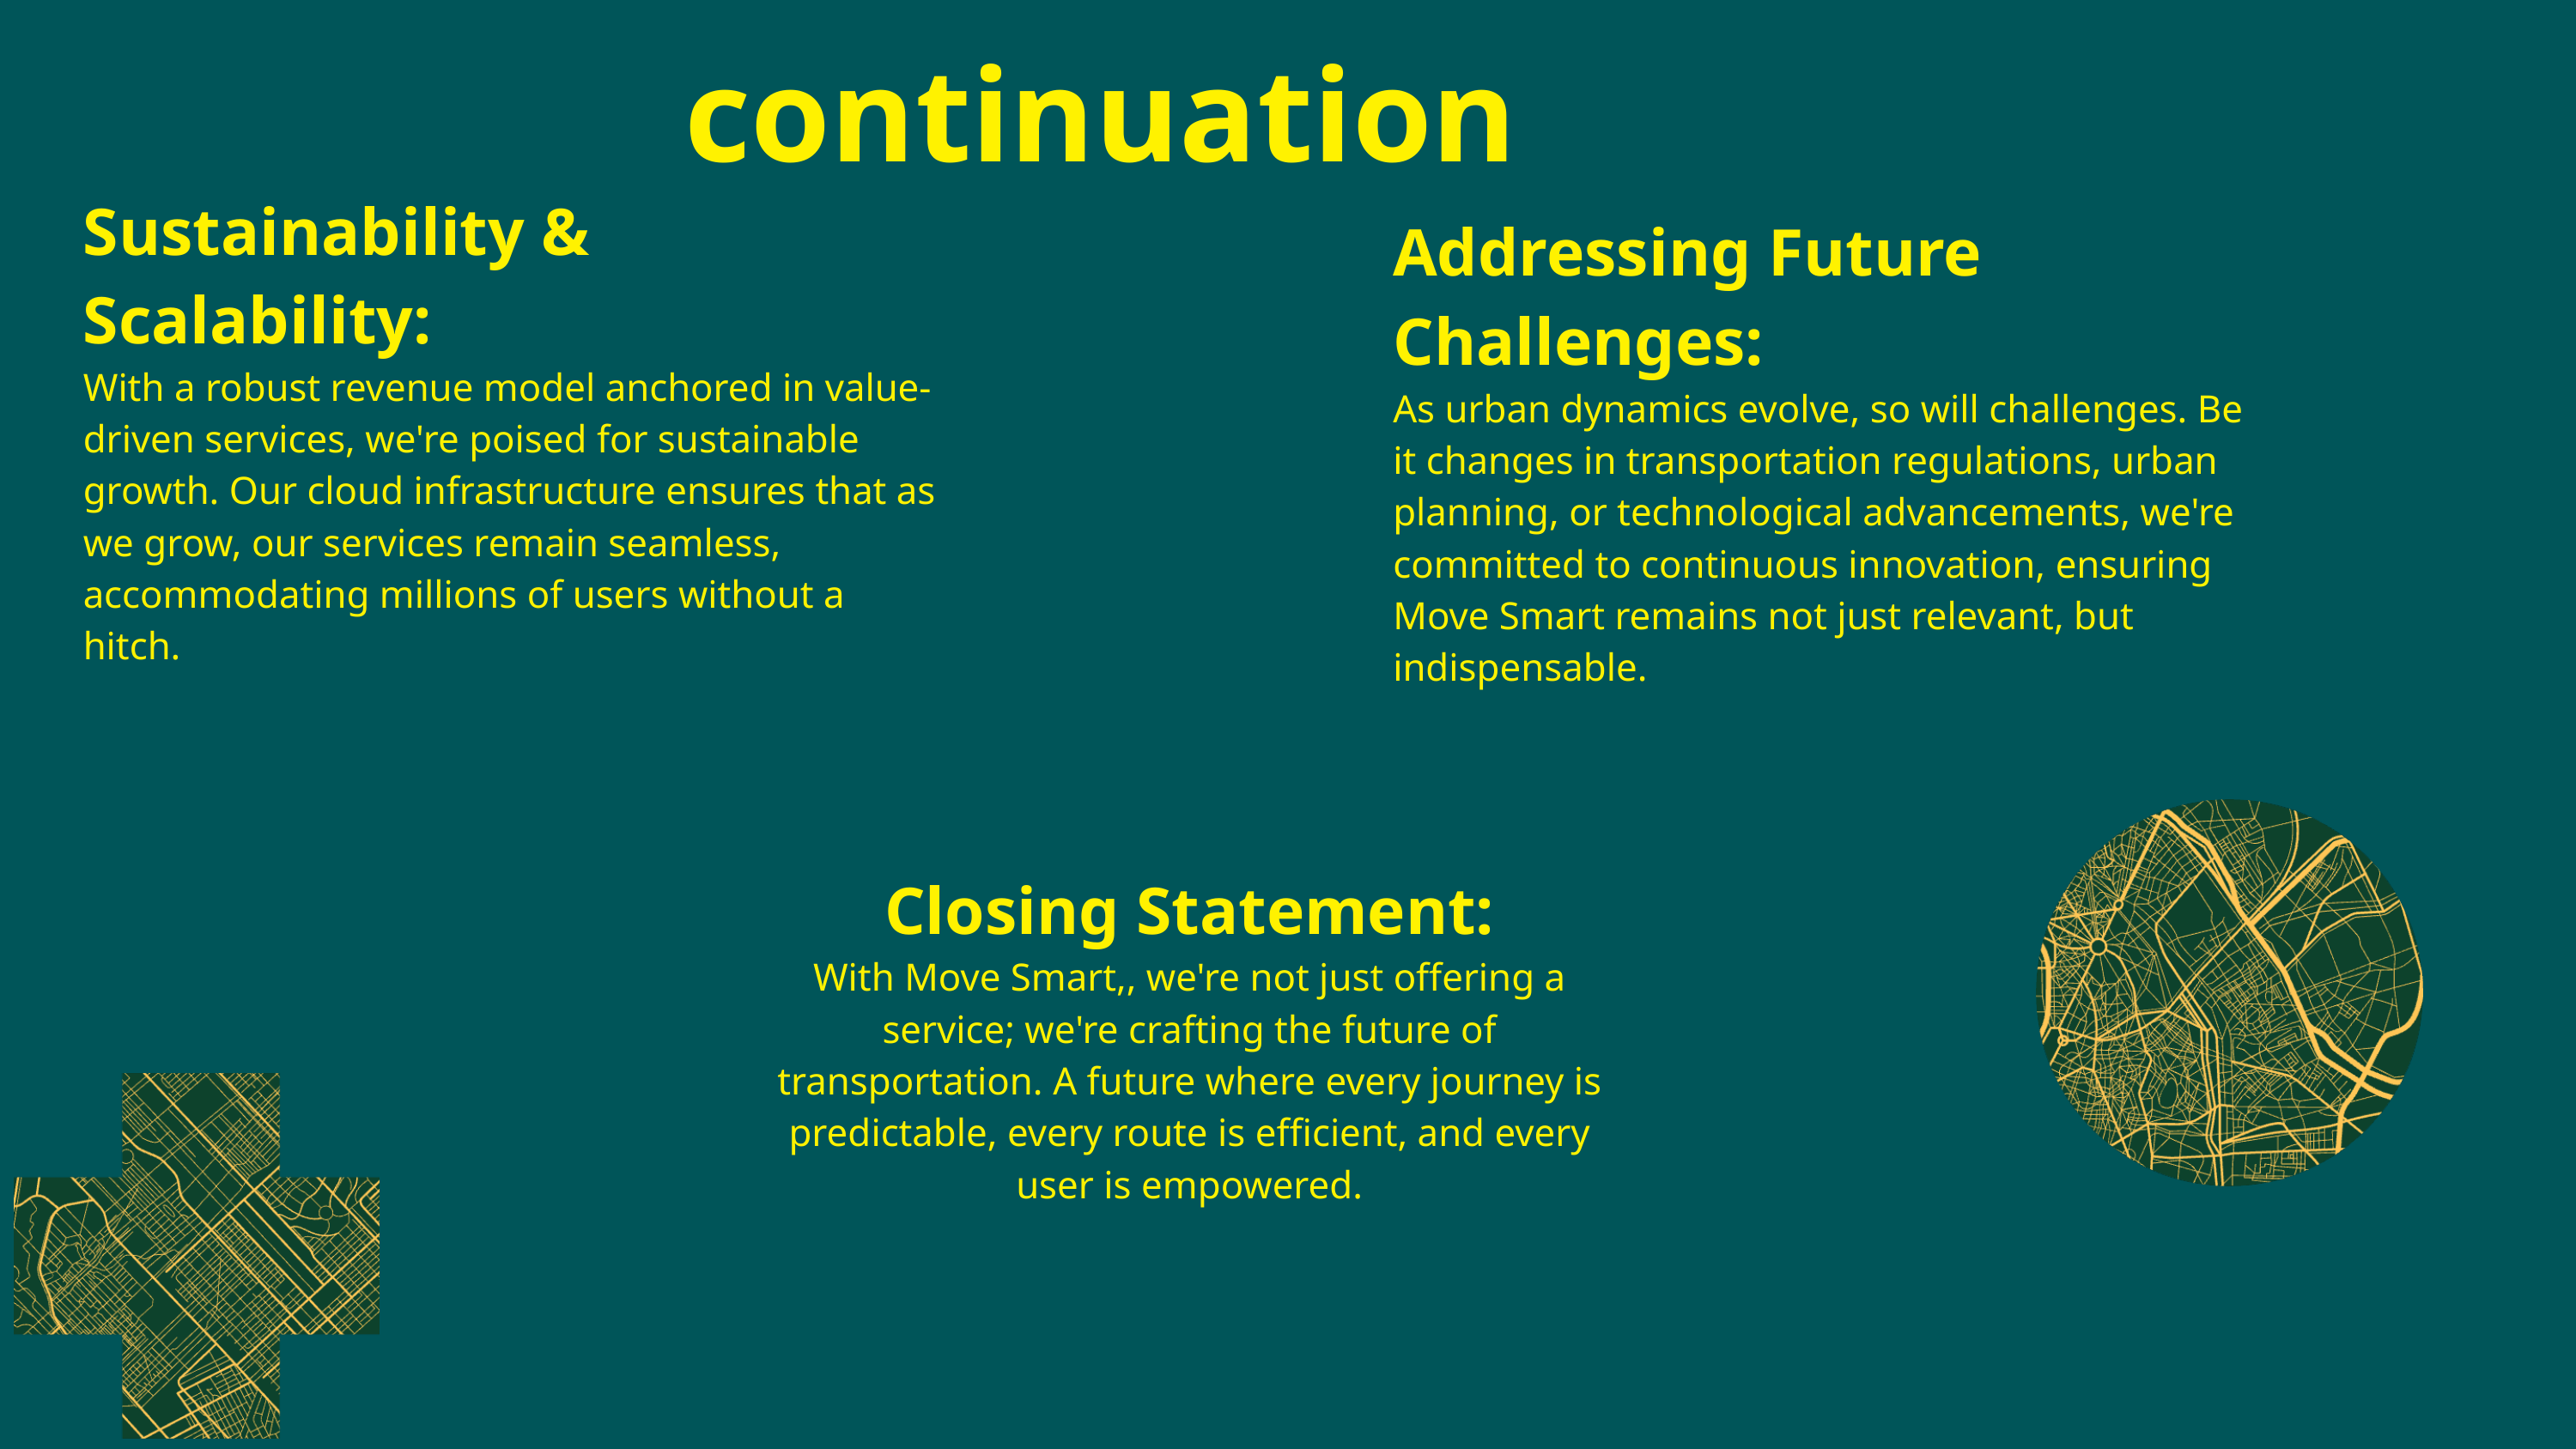

continuation
Sustainability & Scalability:
With a robust revenue model anchored in value-driven services, we're poised for sustainable growth. Our cloud infrastructure ensures that as we grow, our services remain seamless, accommodating millions of users without a hitch.
Addressing Future Challenges:
As urban dynamics evolve, so will challenges. Be it changes in transportation regulations, urban planning, or technological advancements, we're committed to continuous innovation, ensuring Move Smart remains not just relevant, but indispensable.
Closing Statement:
With Move Smart,, we're not just offering a service; we're crafting the future of transportation. A future where every journey is predictable, every route is efficient, and every user is empowered.